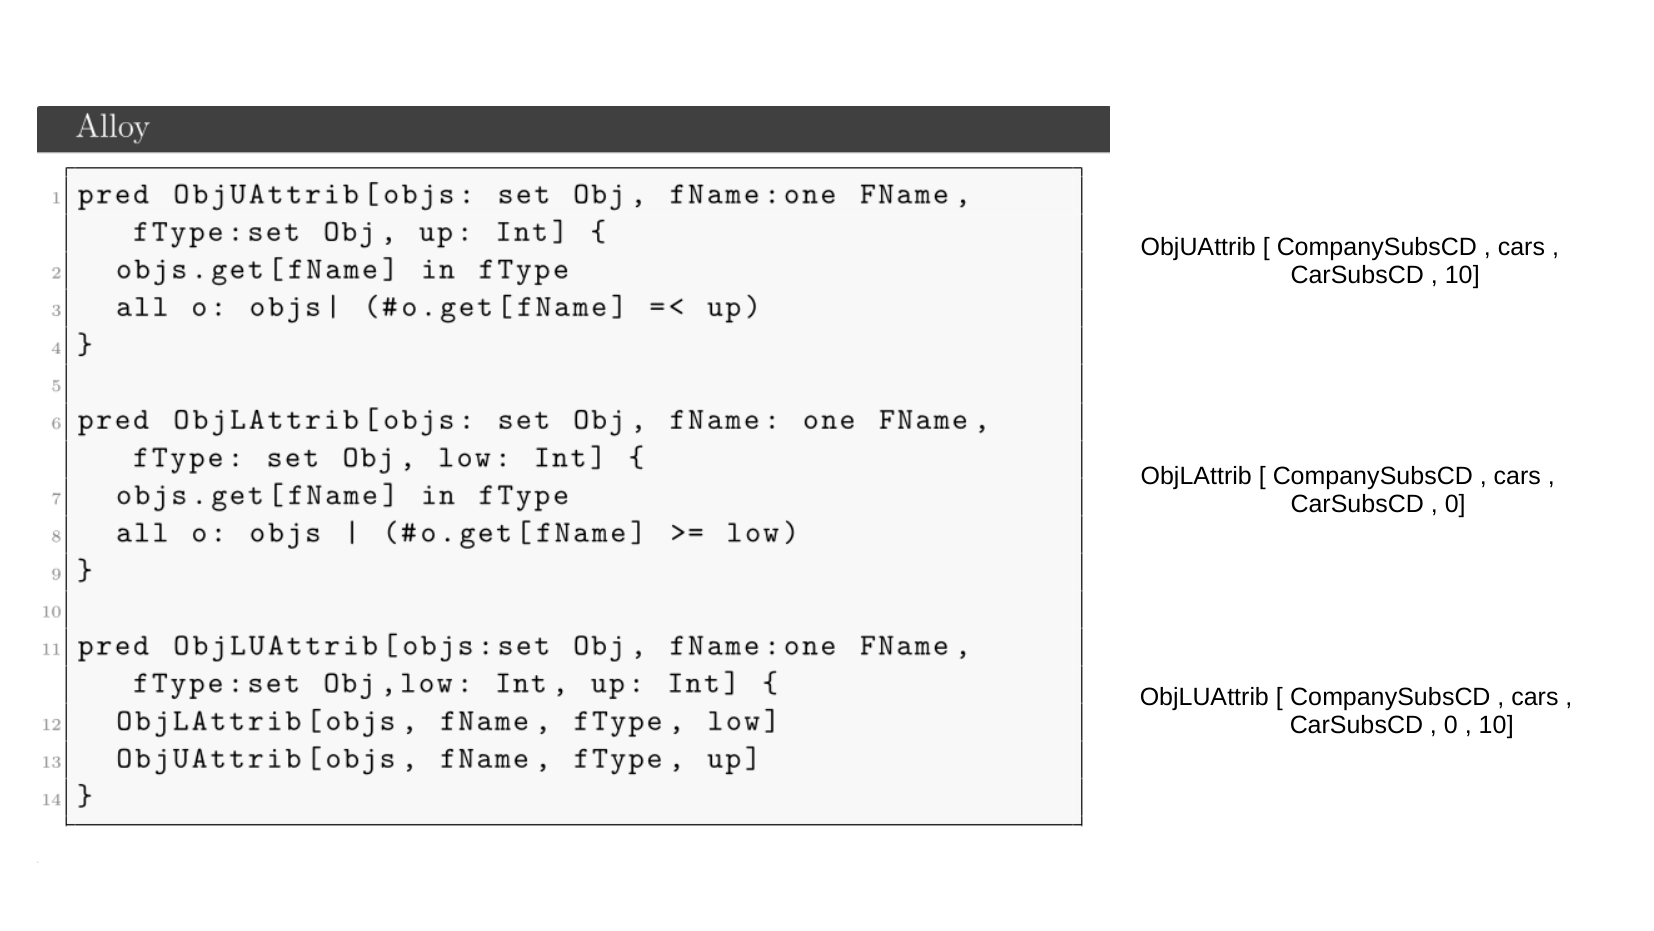

ObjUAttrib [ CompanySubsCD , cars ,
		CarSubsCD , 10]
ObjLAttrib [ CompanySubsCD , cars ,
		CarSubsCD , 0]
ObjLUAttrib [ CompanySubsCD , cars ,
		CarSubsCD , 0 , 10]